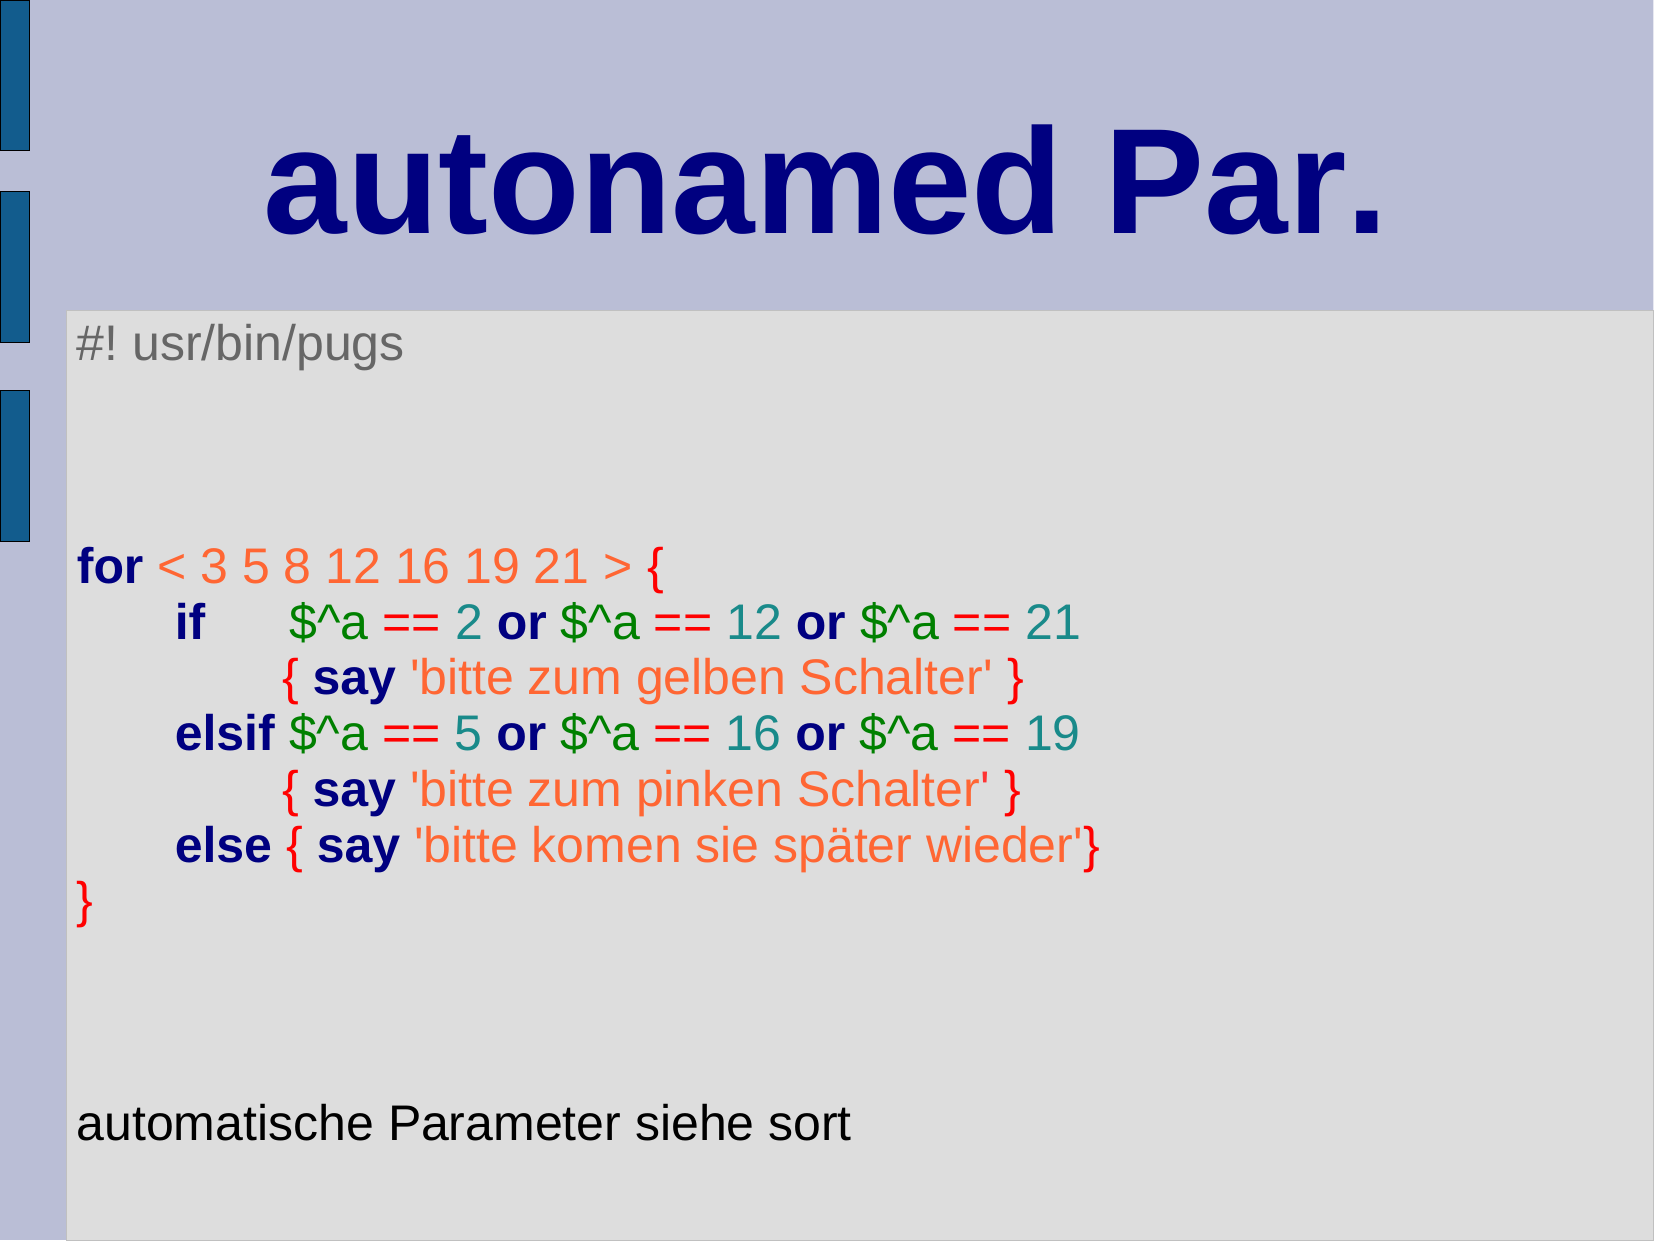

# autonamed Par.
#! usr/bin/pugs
for < 3 5 8 12 16 19 21 > {
 if $^a == 2 or $^a == 12 or $^a == 21
 { say 'bitte zum gelben Schalter' }
 elsif $^a == 5 or $^a == 16 or $^a == 19
 { say 'bitte zum pinken Schalter' }
 else { say 'bitte komen sie später wieder'}
}
automatische Parameter siehe sort